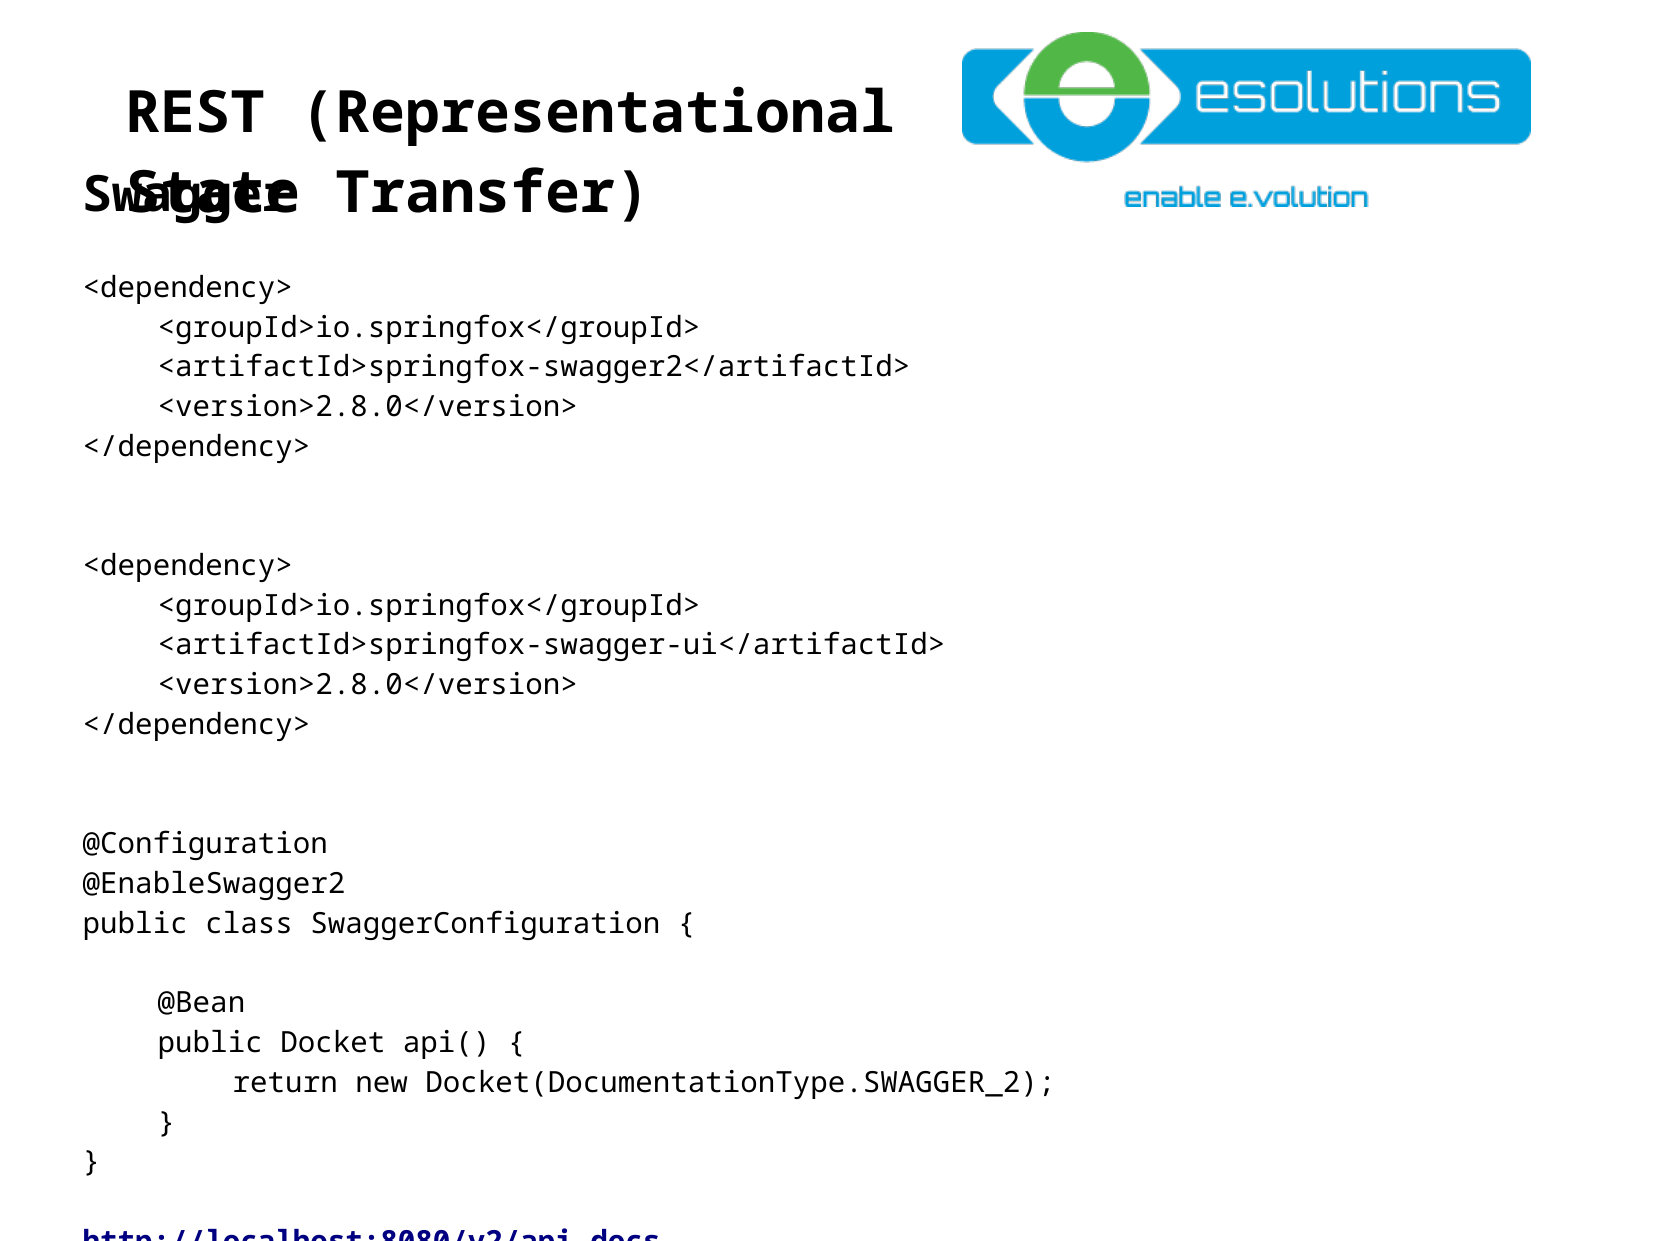

# Swagger
<dependency>
	<groupId>io.springfox</groupId>
	<artifactId>springfox-swagger2</artifactId>
	<version>2.8.0</version>
</dependency>
<dependency>
	<groupId>io.springfox</groupId>
	<artifactId>springfox-swagger-ui</artifactId>
	<version>2.8.0</version>
</dependency>
@Configuration
@EnableSwagger2
public class SwaggerConfiguration {
	@Bean
	public Docket api() {
		return new Docket(DocumentationType.SWAGGER_2);
	}
}
http://localhost:8080/v2/api-docs
http://localhost:8080/swagger-ui.html
REST (Representational State Transfer)